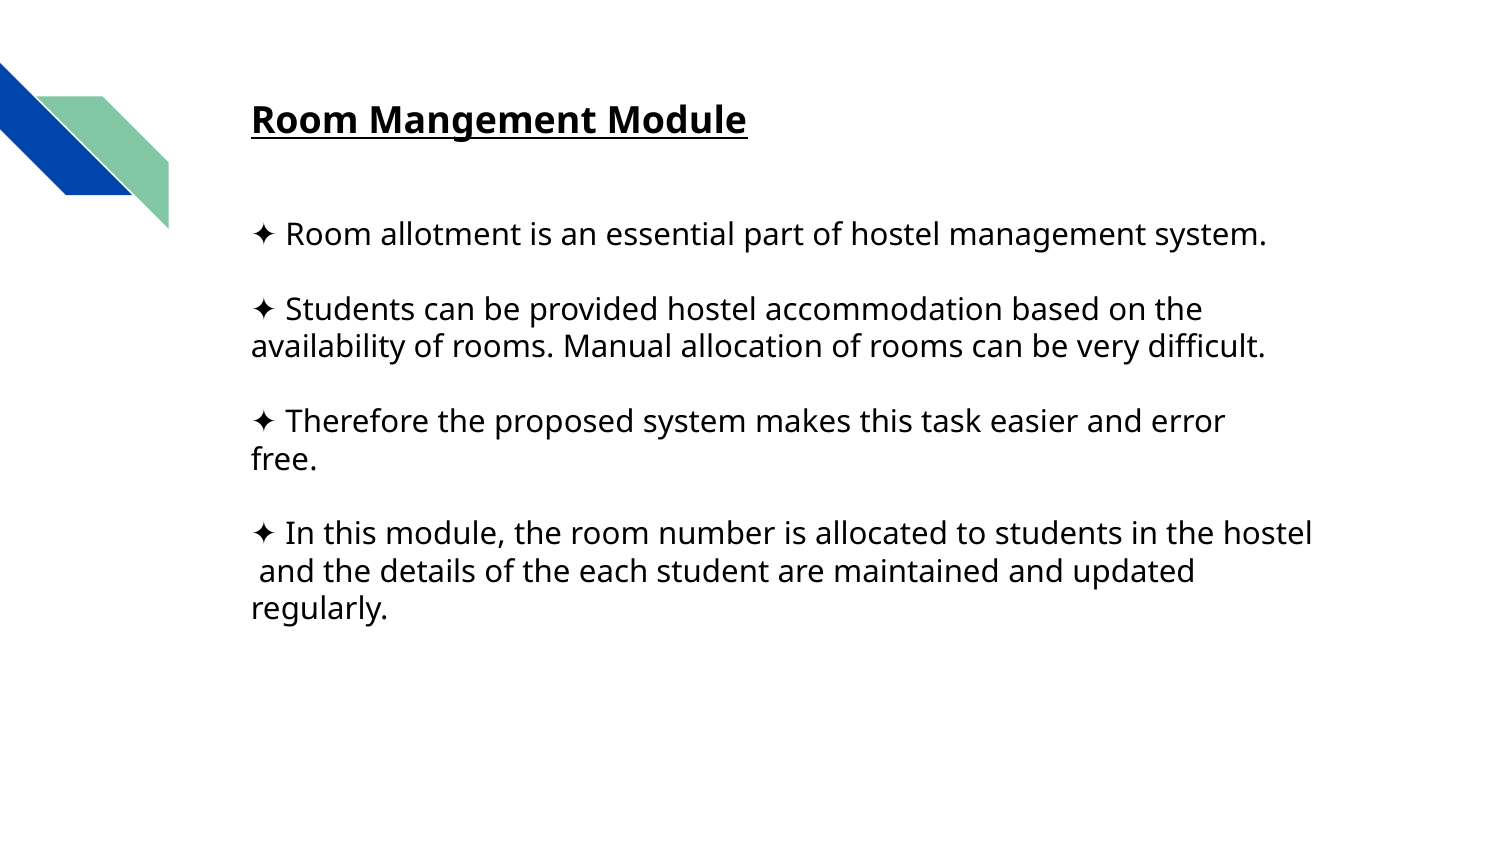

Room Mangement Module
✦ Room allotment is an essential part of hostel management system.
✦ Students can be provided hostel accommodation based on the availability of rooms. Manual allocation of rooms can be very difficult.
✦ Therefore the proposed system makes this task easier and error free.
✦ In this module, the room number is allocated to students in the hostel and the details of the each student are maintained and updated regularly.